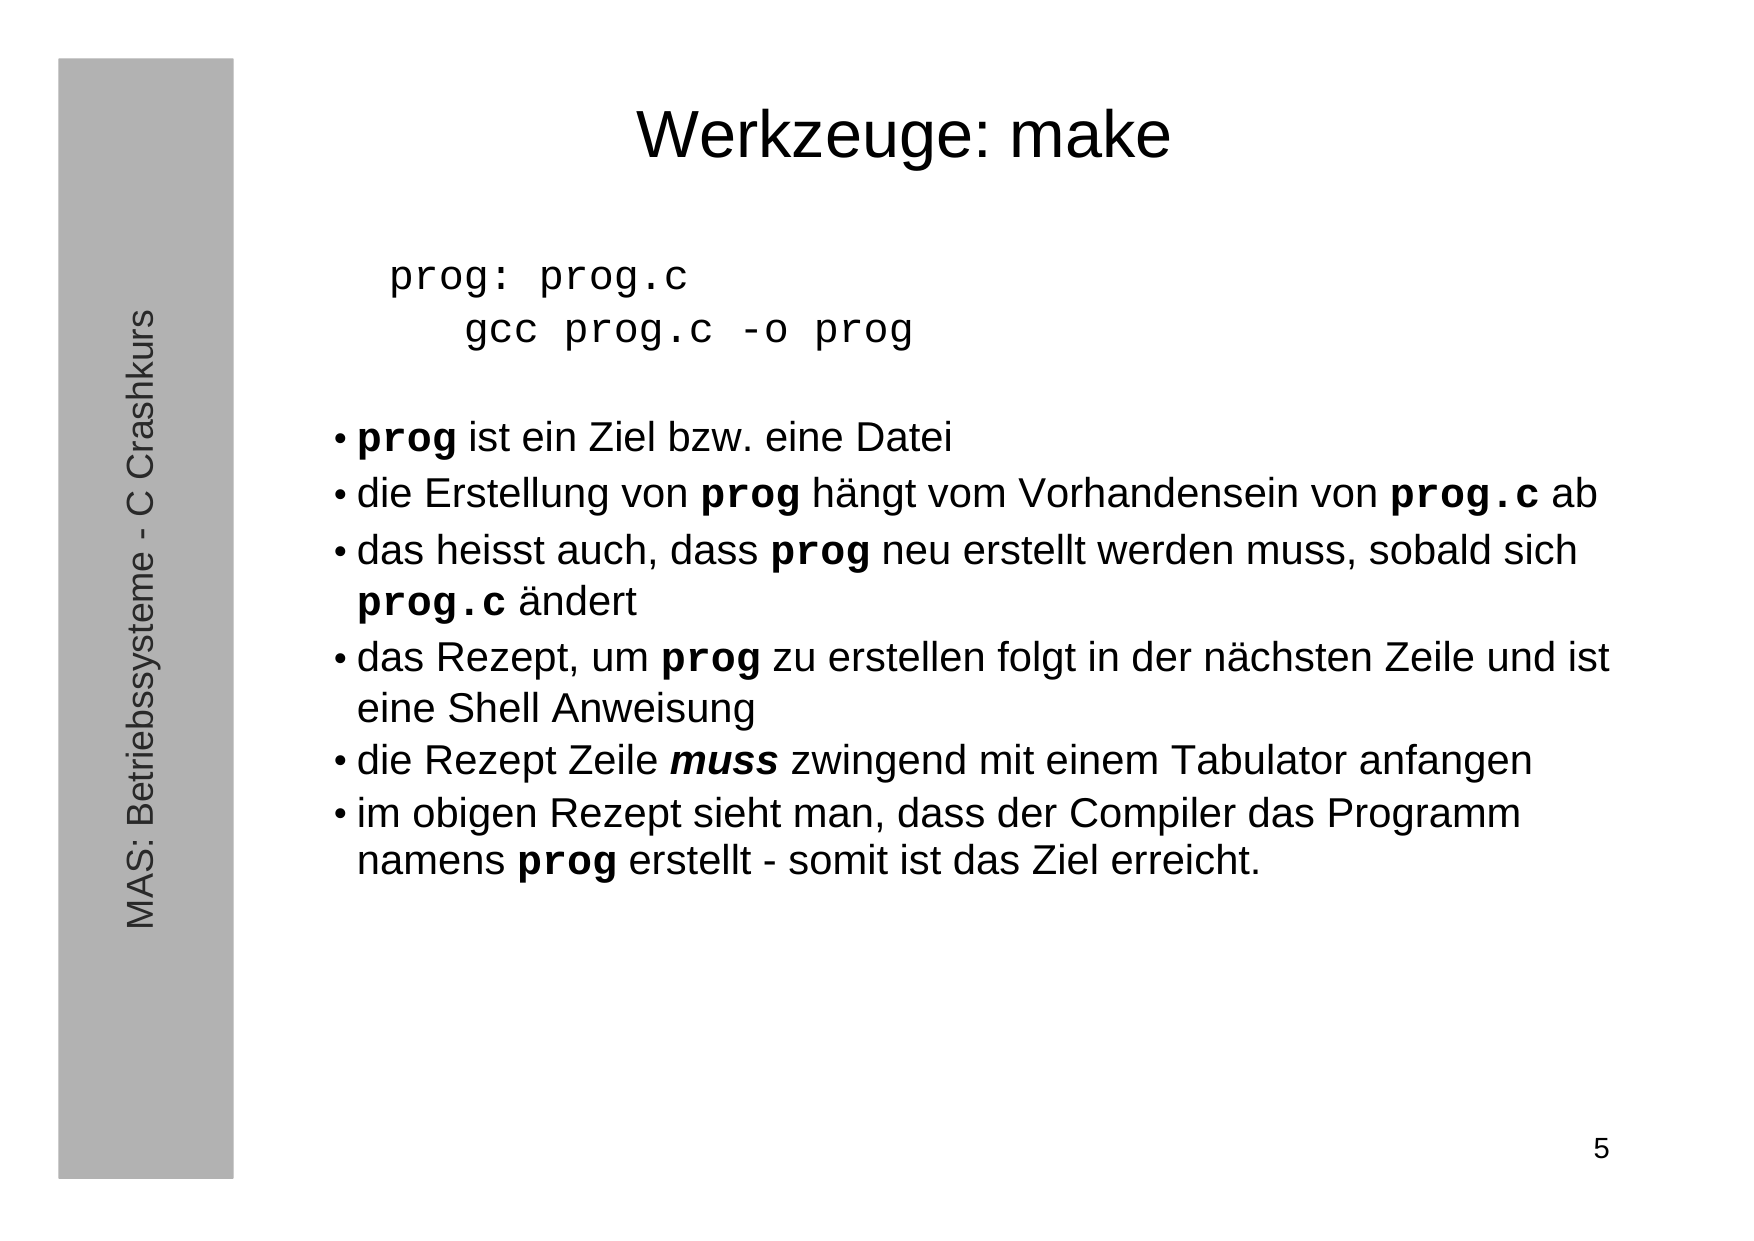

Werkzeuge: make
prog: prog.c
 gcc prog.c -o prog
prog ist ein Ziel bzw. eine Datei
die Erstellung von prog hängt vom Vorhandensein von prog.c ab
das heisst auch, dass prog neu erstellt werden muss, sobald sich prog.c ändert
das Rezept, um prog zu erstellen folgt in der nächsten Zeile und ist eine Shell Anweisung
die Rezept Zeile muss zwingend mit einem Tabulator anfangen
im obigen Rezept sieht man, dass der Compiler das Programm namens prog erstellt - somit ist das Ziel erreicht.
MAS: Betriebssysteme - C Crashkurs